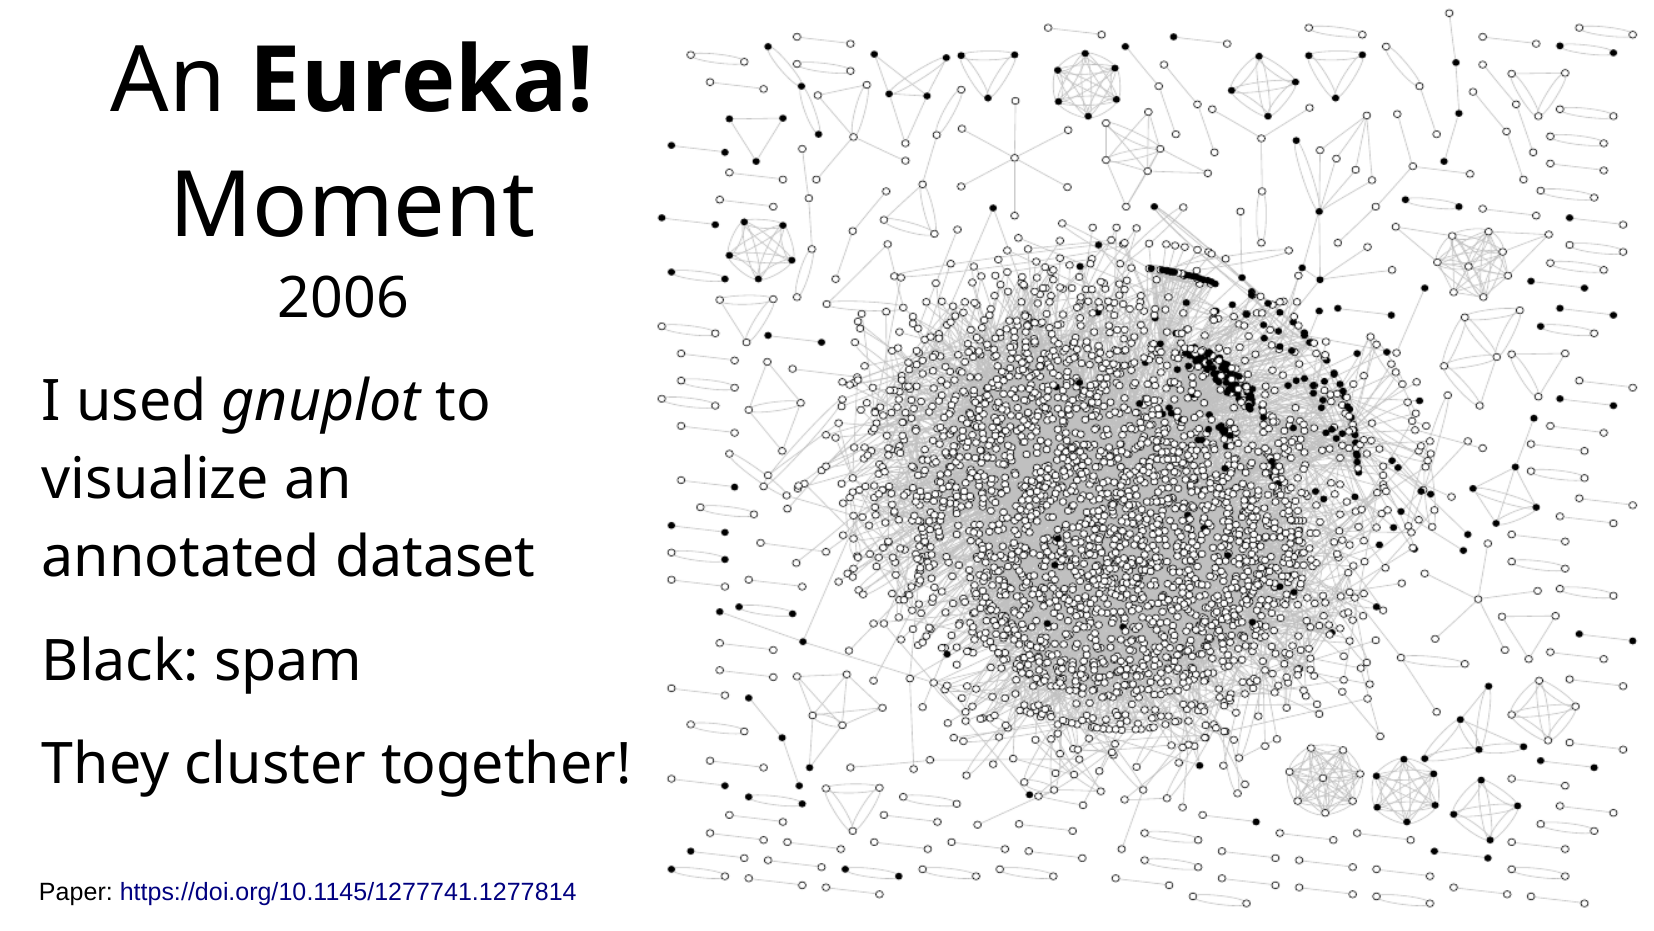

# An Eureka! Moment
2006
I used gnuplot to visualize an annotated dataset
Black: spam
They cluster together!
Paper: https://doi.org/10.1145/1277741.1277814
8